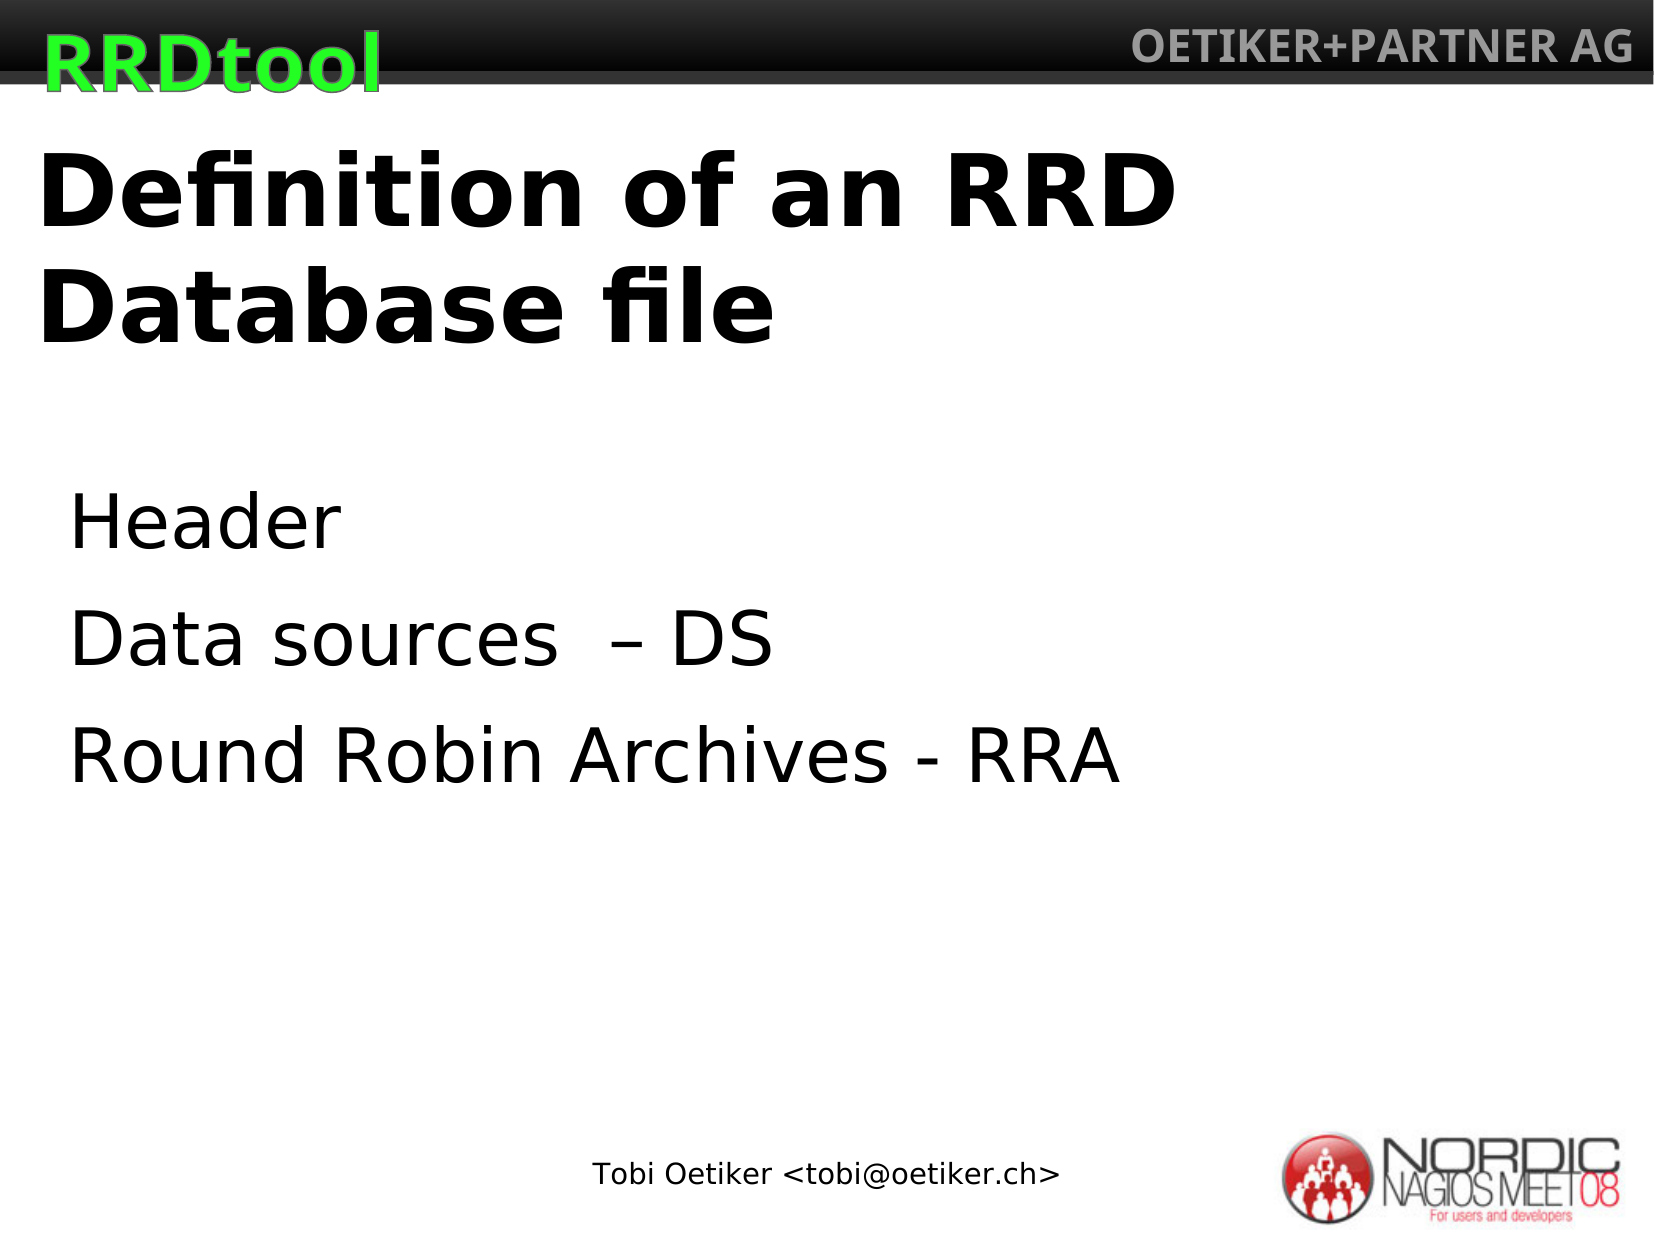

# Definition of an RRD Database file
Header
Data sources – DS
Round Robin Archives - RRA